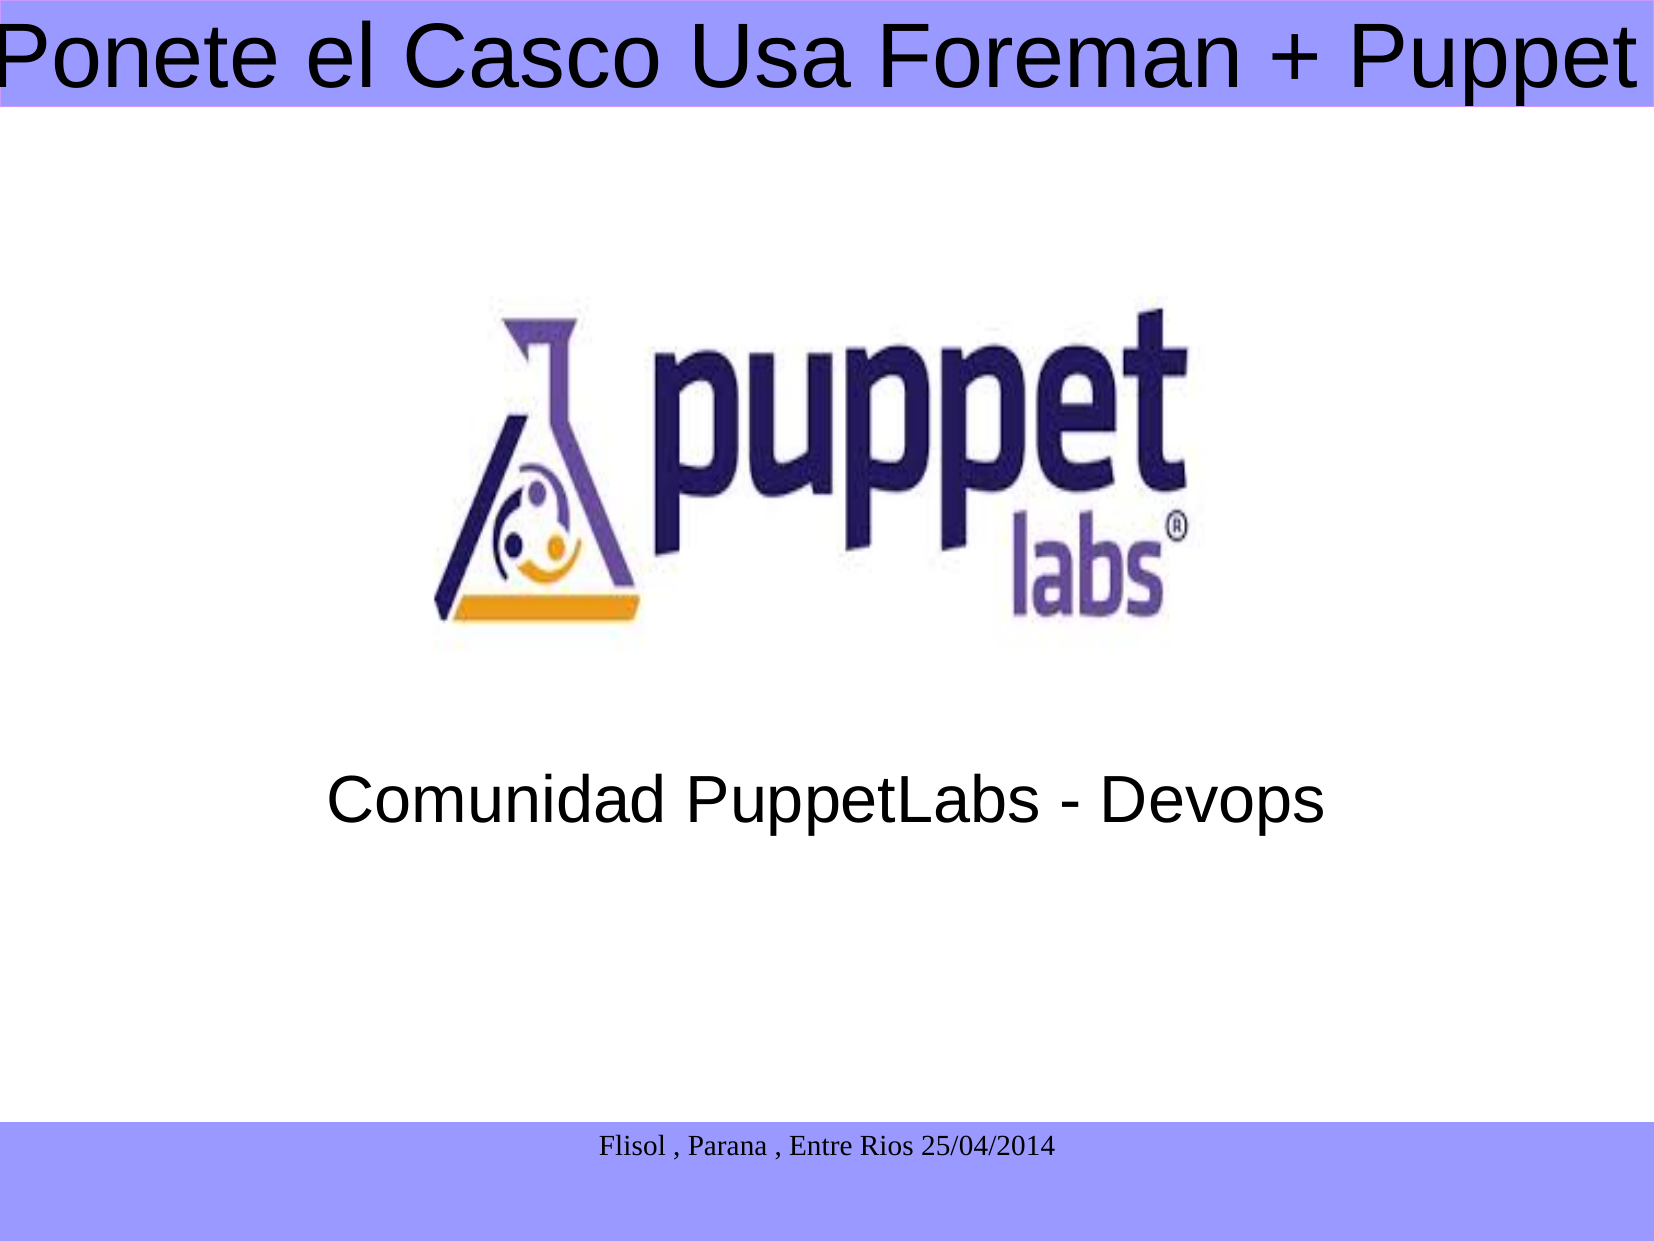

Ponete el Casco Usa Foreman + Puppet
# Comunidad PuppetLabs - Devops